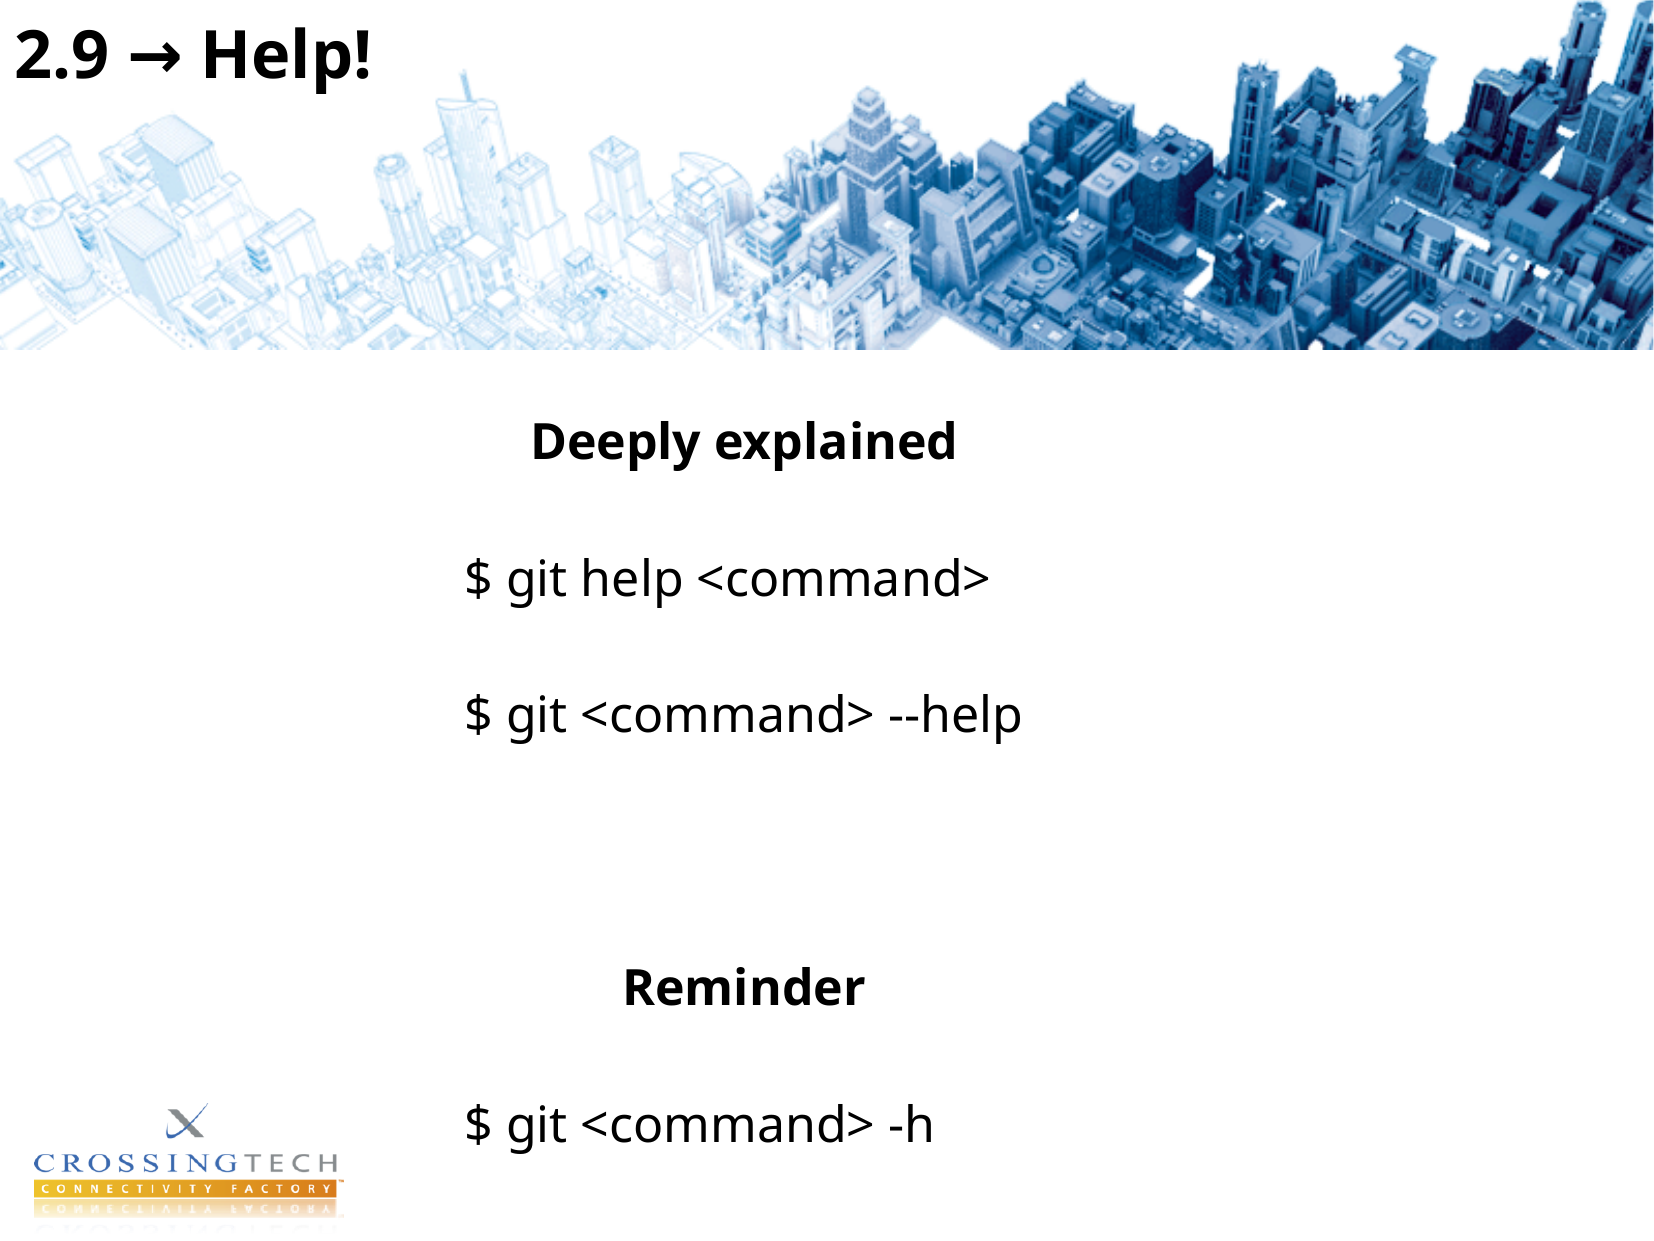

2.9 → Help!
Deeply explained
$ git help <command>
$ git <command> --help
Reminder
$ git <command> -h